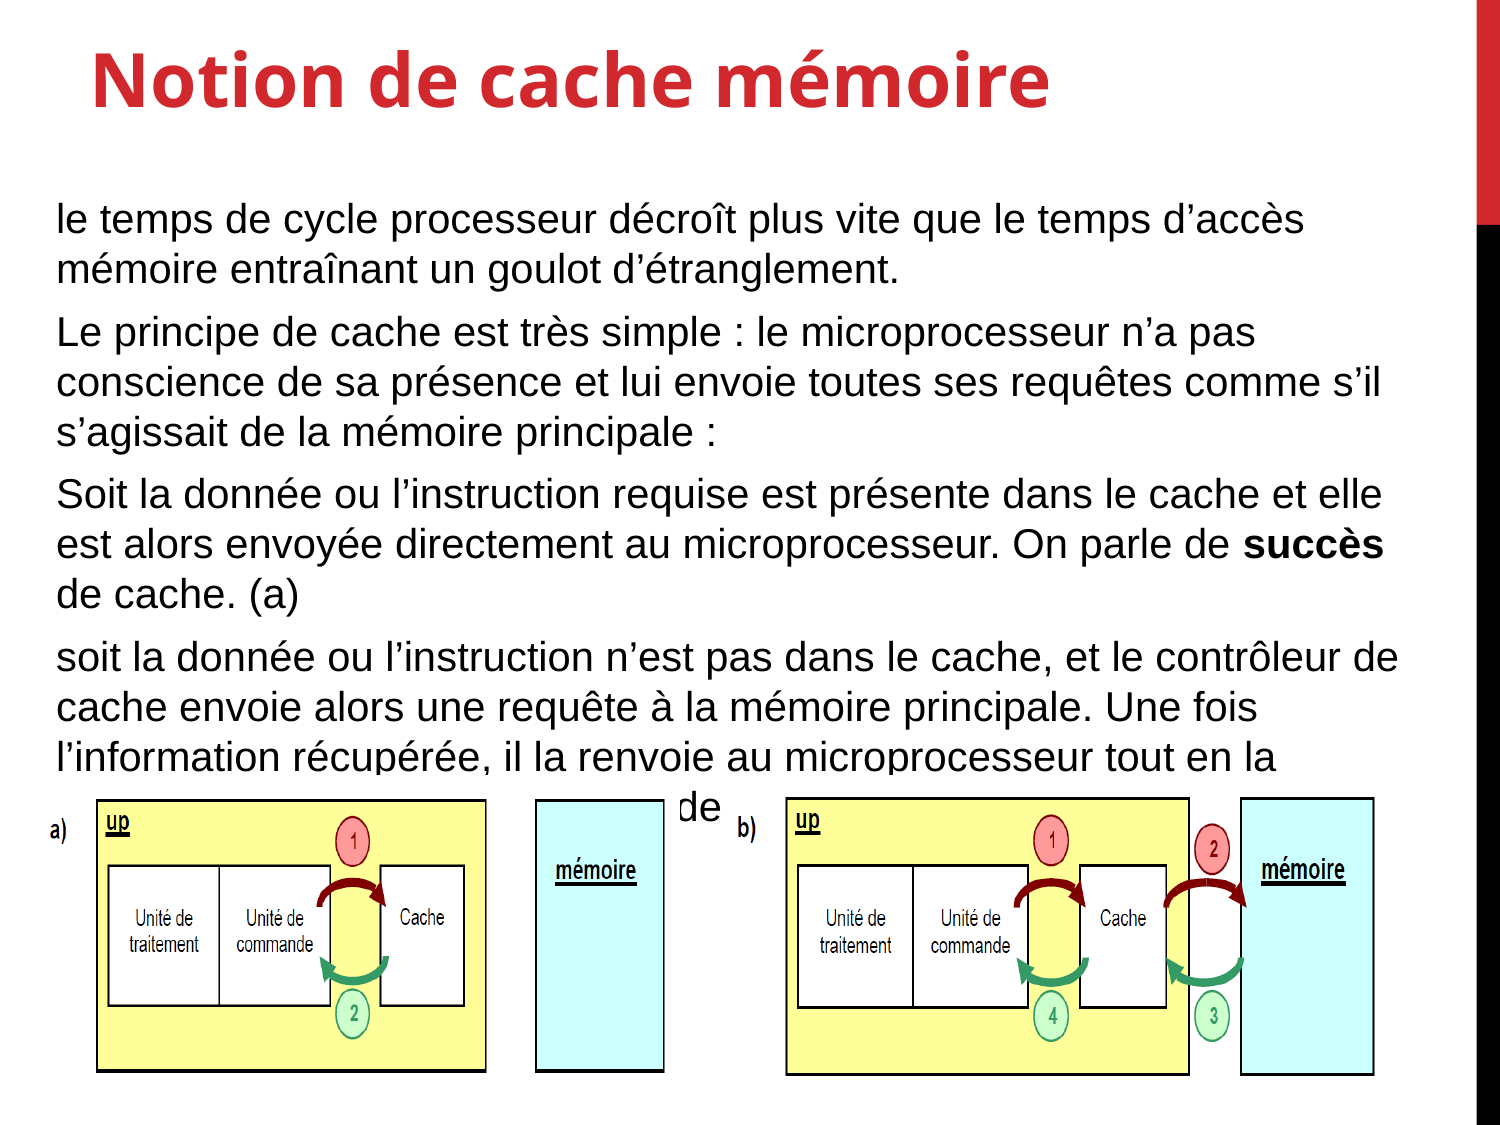

# Notion de cache mémoire
le temps de cycle processeur décroît plus vite que le temps d’accès mémoire entraînant un goulot d’étranglement.
Le principe de cache est très simple : le microprocesseur n’a pas conscience de sa présence et lui envoie toutes ses requêtes comme s’il s’agissait de la mémoire principale :
Soit la donnée ou l’instruction requise est présente dans le cache et elle est alors envoyée directement au microprocesseur. On parle de succès de cache. (a)
soit la donnée ou l’instruction n’est pas dans le cache, et le contrôleur de cache envoie alors une requête à la mémoire principale. Une fois l’information récupérée, il la renvoie au microprocesseur tout en la stockant dans le cache. On parle de défaut de cache. (b)